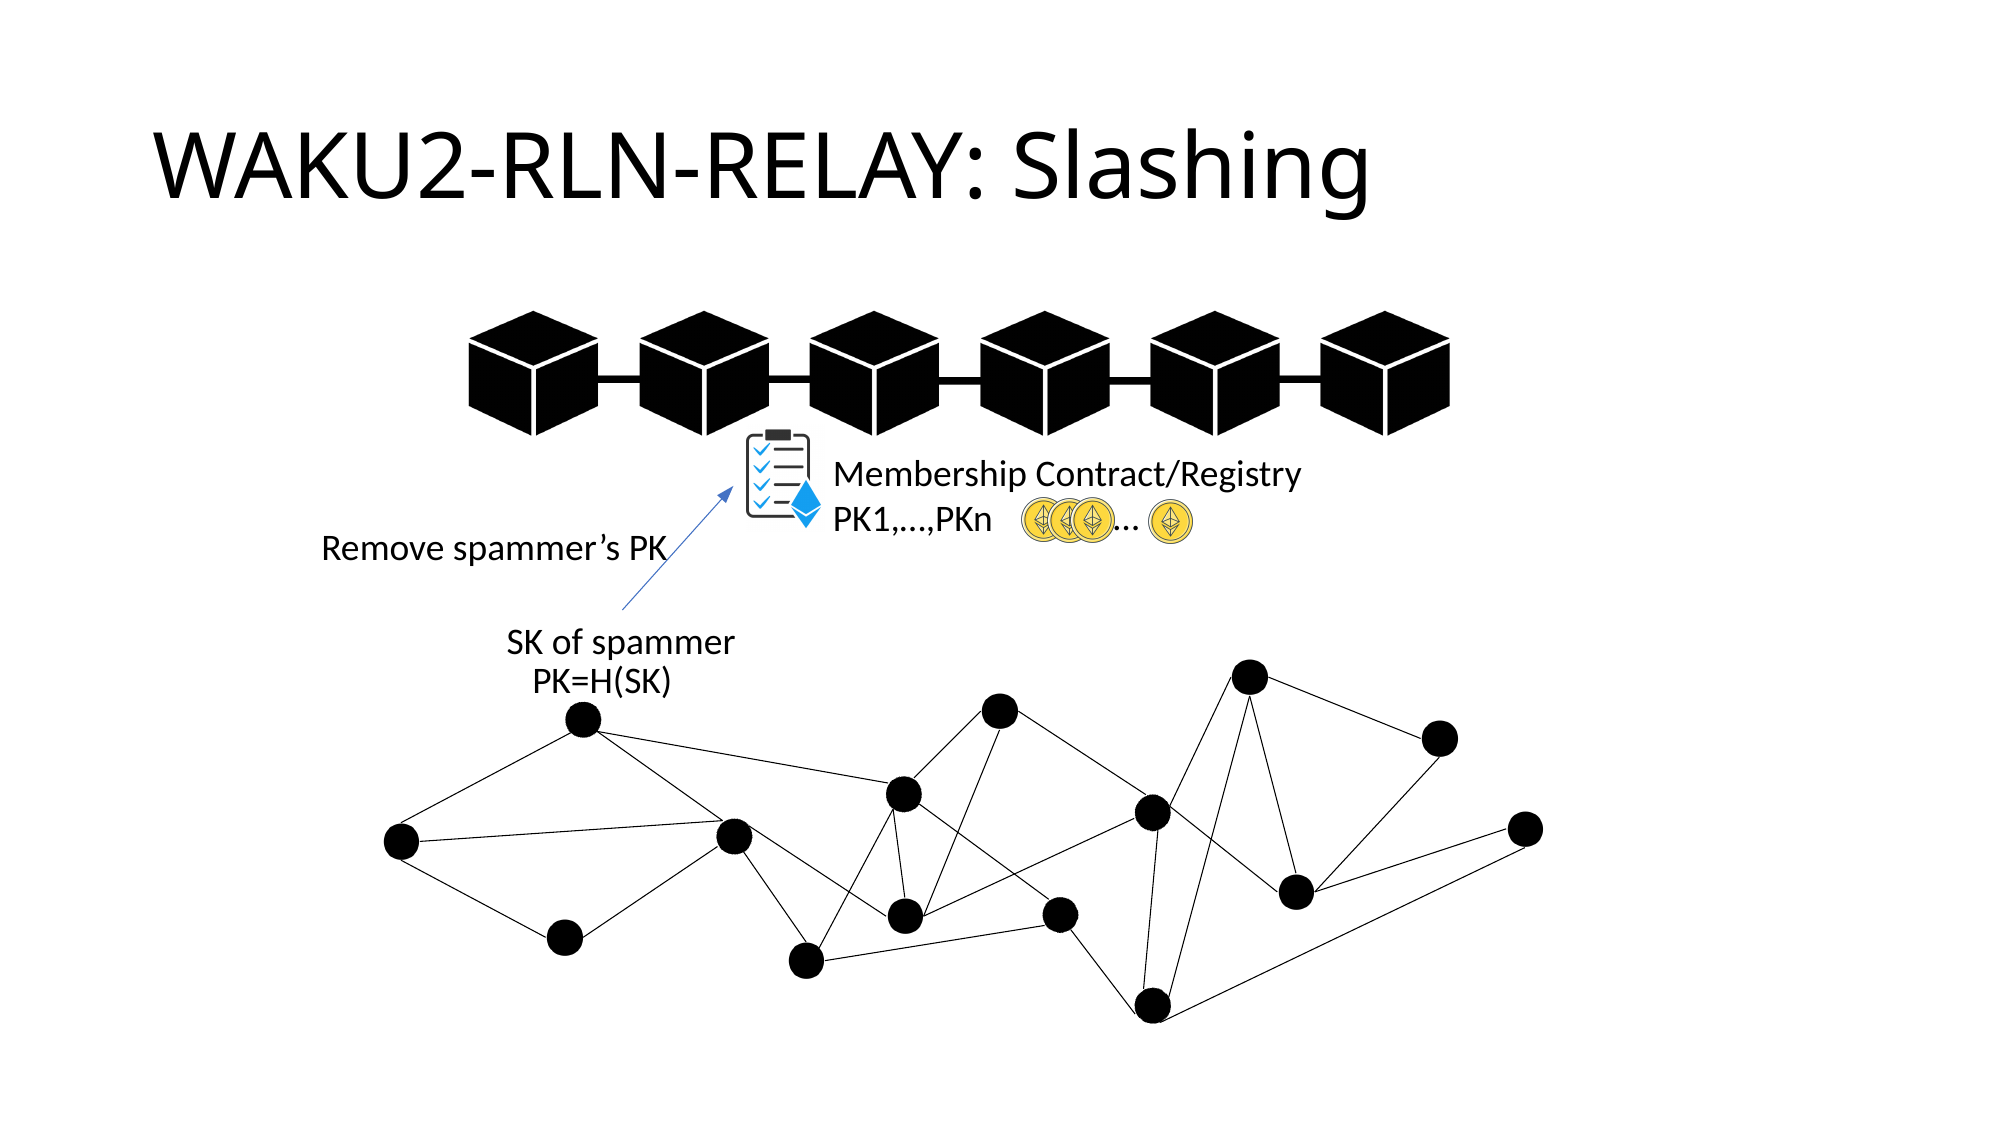

# WAKU2-RLN-RELAY: Slashing
Membership Contract/Registry
PK1,…,PKn
 …
Remove spammer’s PK
SK of spammer
PK=H(SK)